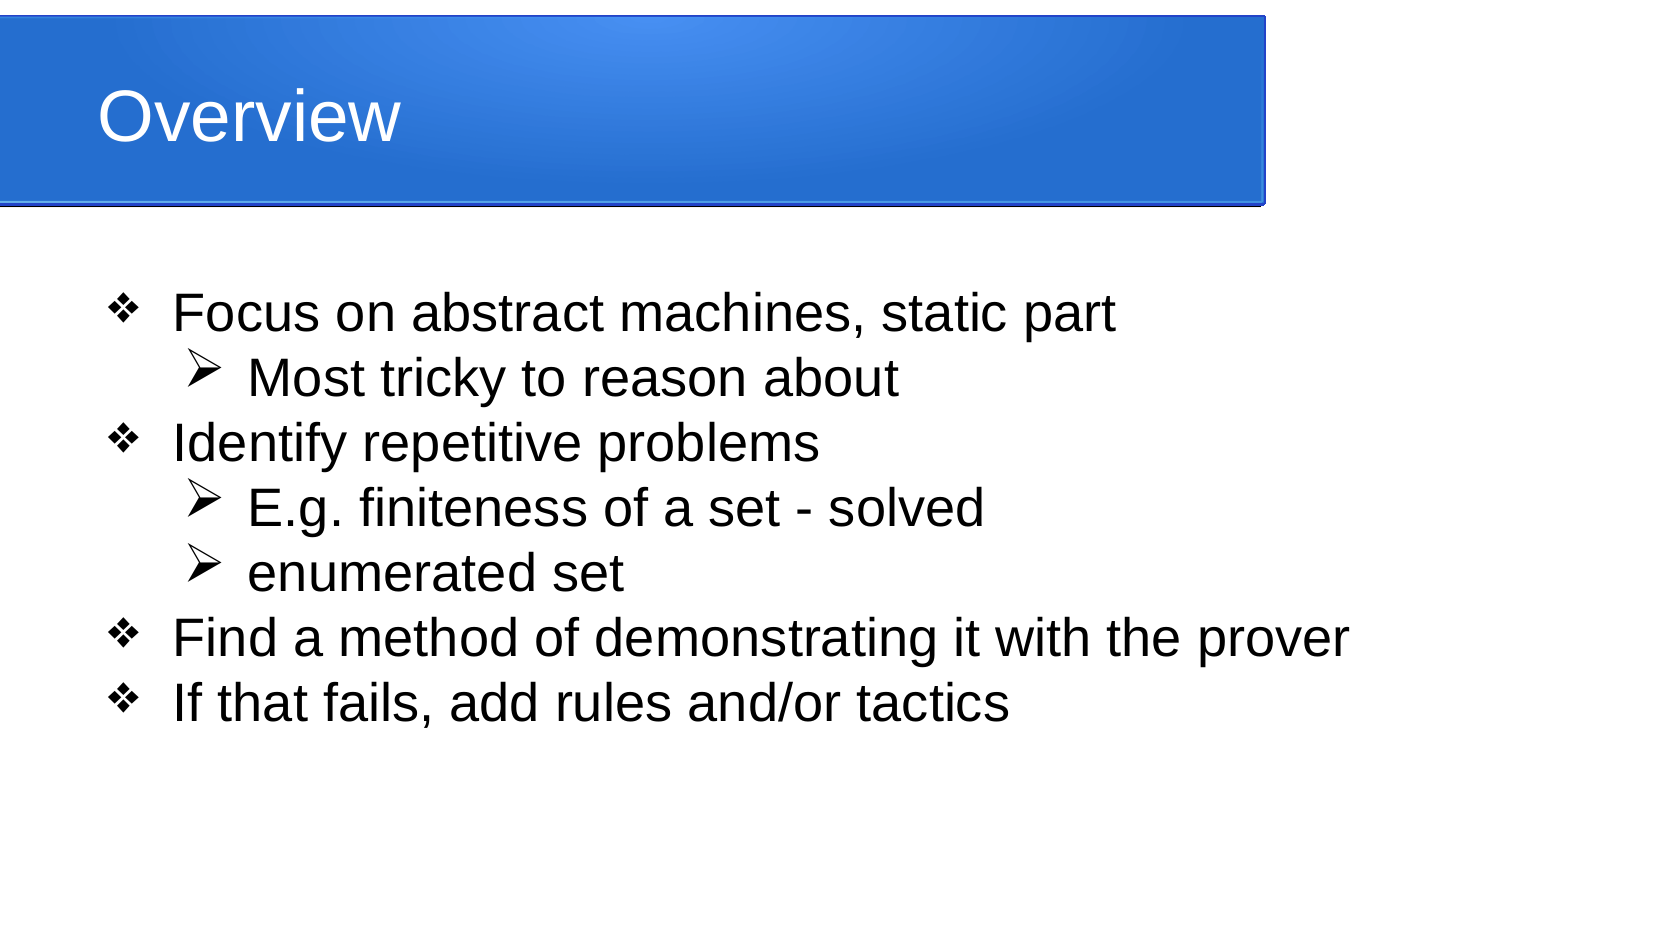

# Overview
Focus on abstract machines, static part
Most tricky to reason about
Identify repetitive problems
E.g. finiteness of a set - solved
enumerated set
Find a method of demonstrating it with the prover
If that fails, add rules and/or tactics